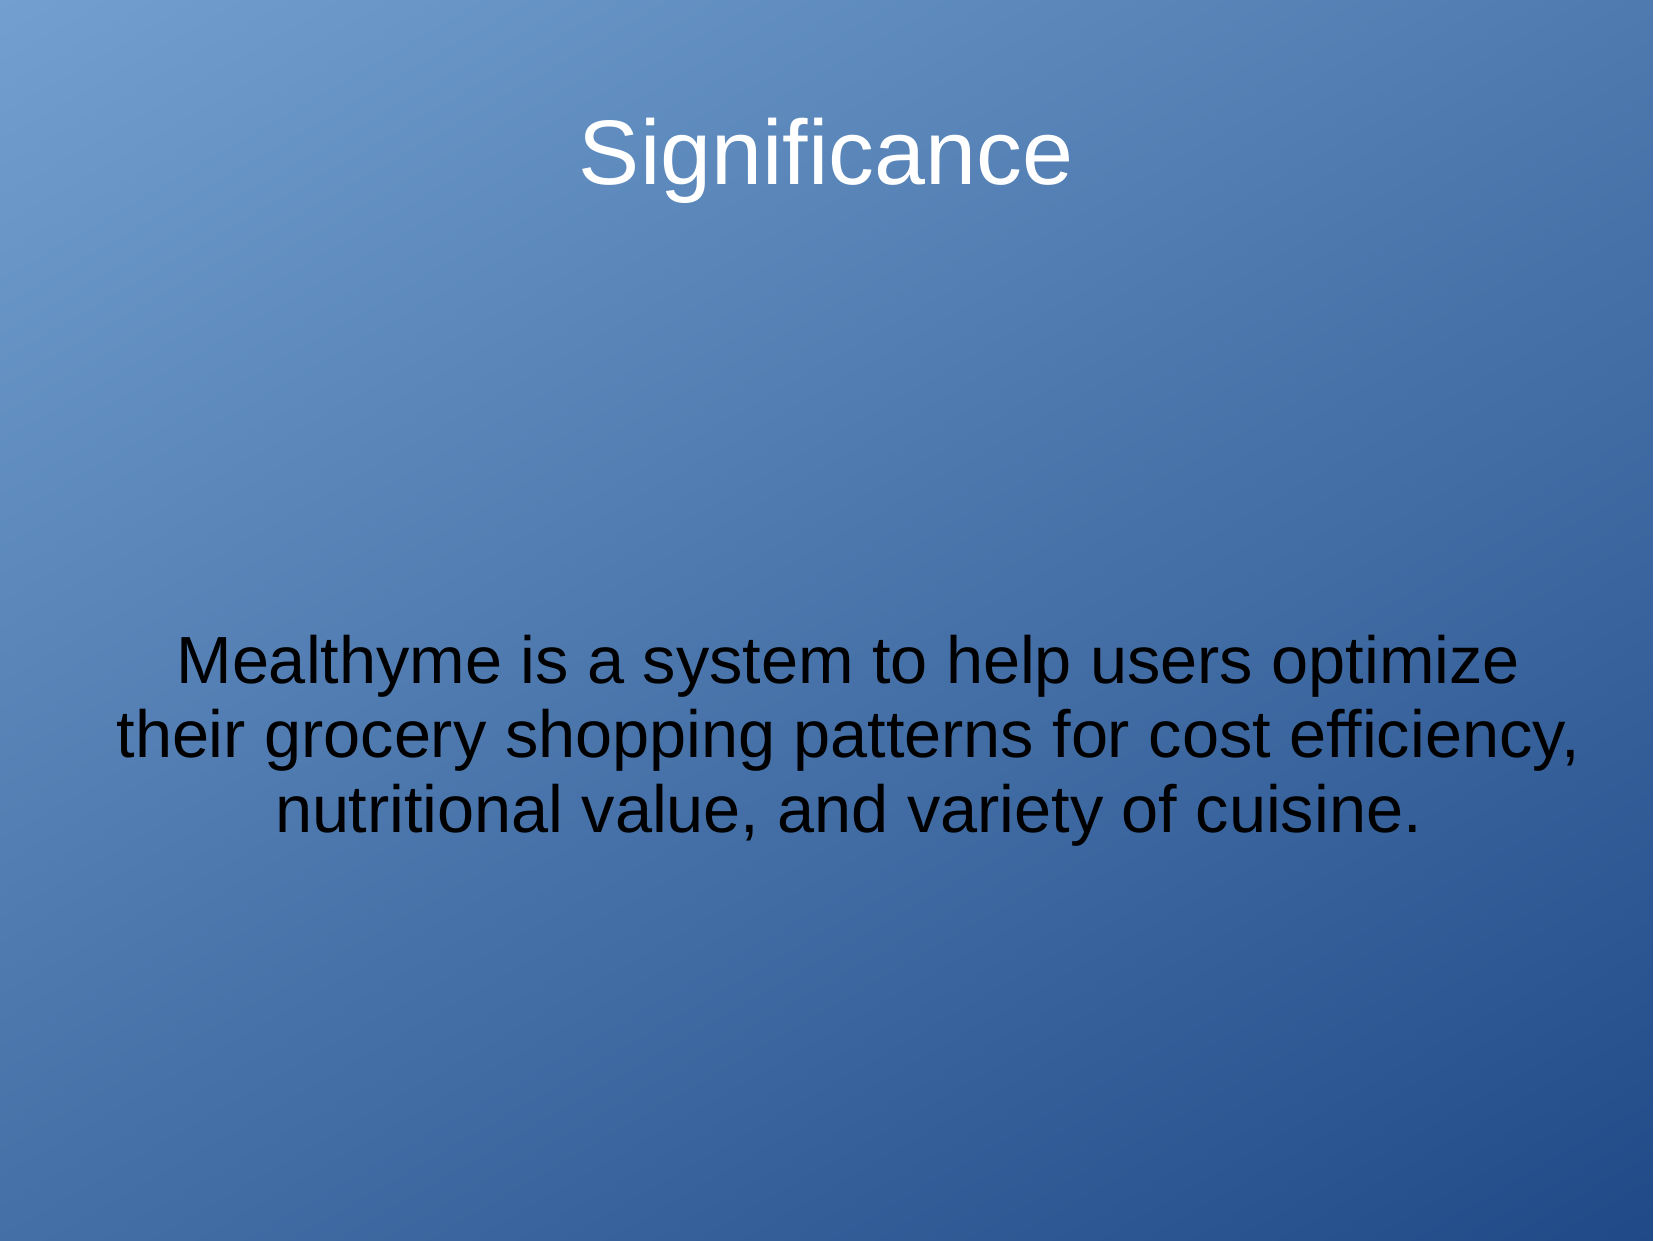

# Significance
Mealthyme is a system to help users optimize their grocery shopping patterns for cost efficiency, nutritional value, and variety of cuisine.